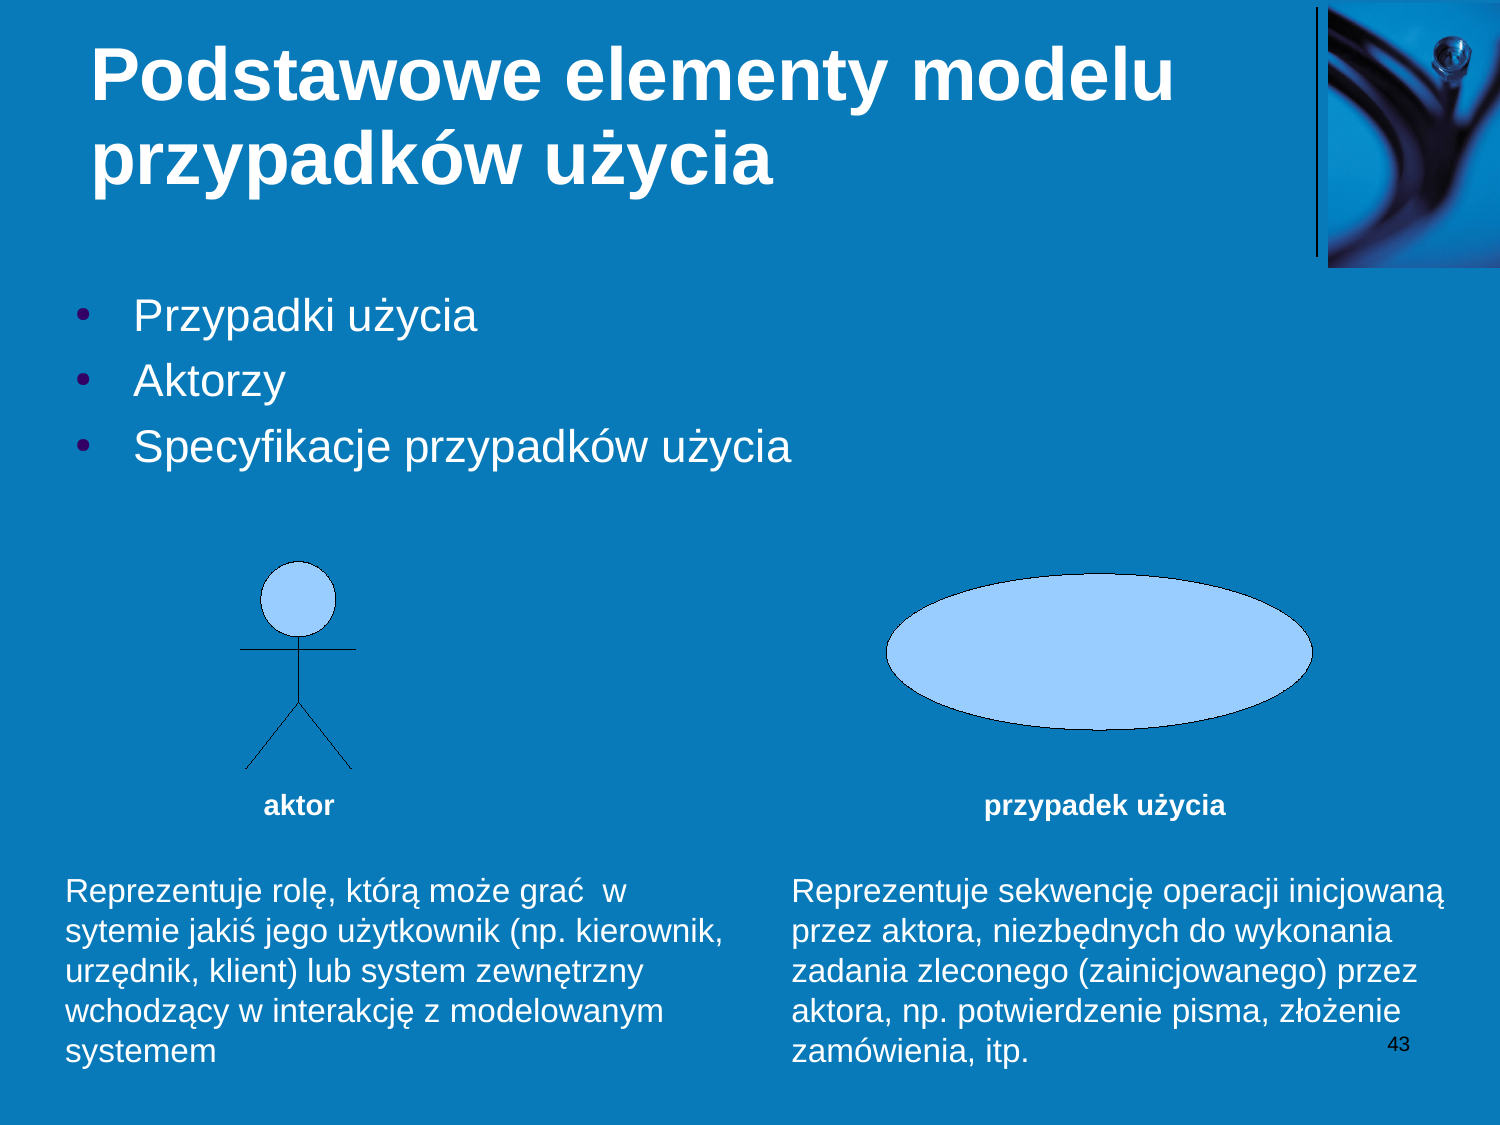

# Podstawowe elementy modelu przypadków użycia
Przypadki użycia
Aktorzy
Specyfikacje przypadków użycia
aktor
przypadek użycia
Reprezentuje rolę, którą może grać w sytemie jakiś jego użytkownik (np. kierownik, urzędnik, klient) lub system zewnętrzny wchodzący w interakcję z modelowanym systemem
Reprezentuje sekwencję operacji inicjowaną przez aktora, niezbędnych do wykonania zadania zleconego (zainicjowanego) przez aktora, np. potwierdzenie pisma, złożenie zamówienia, itp.
43